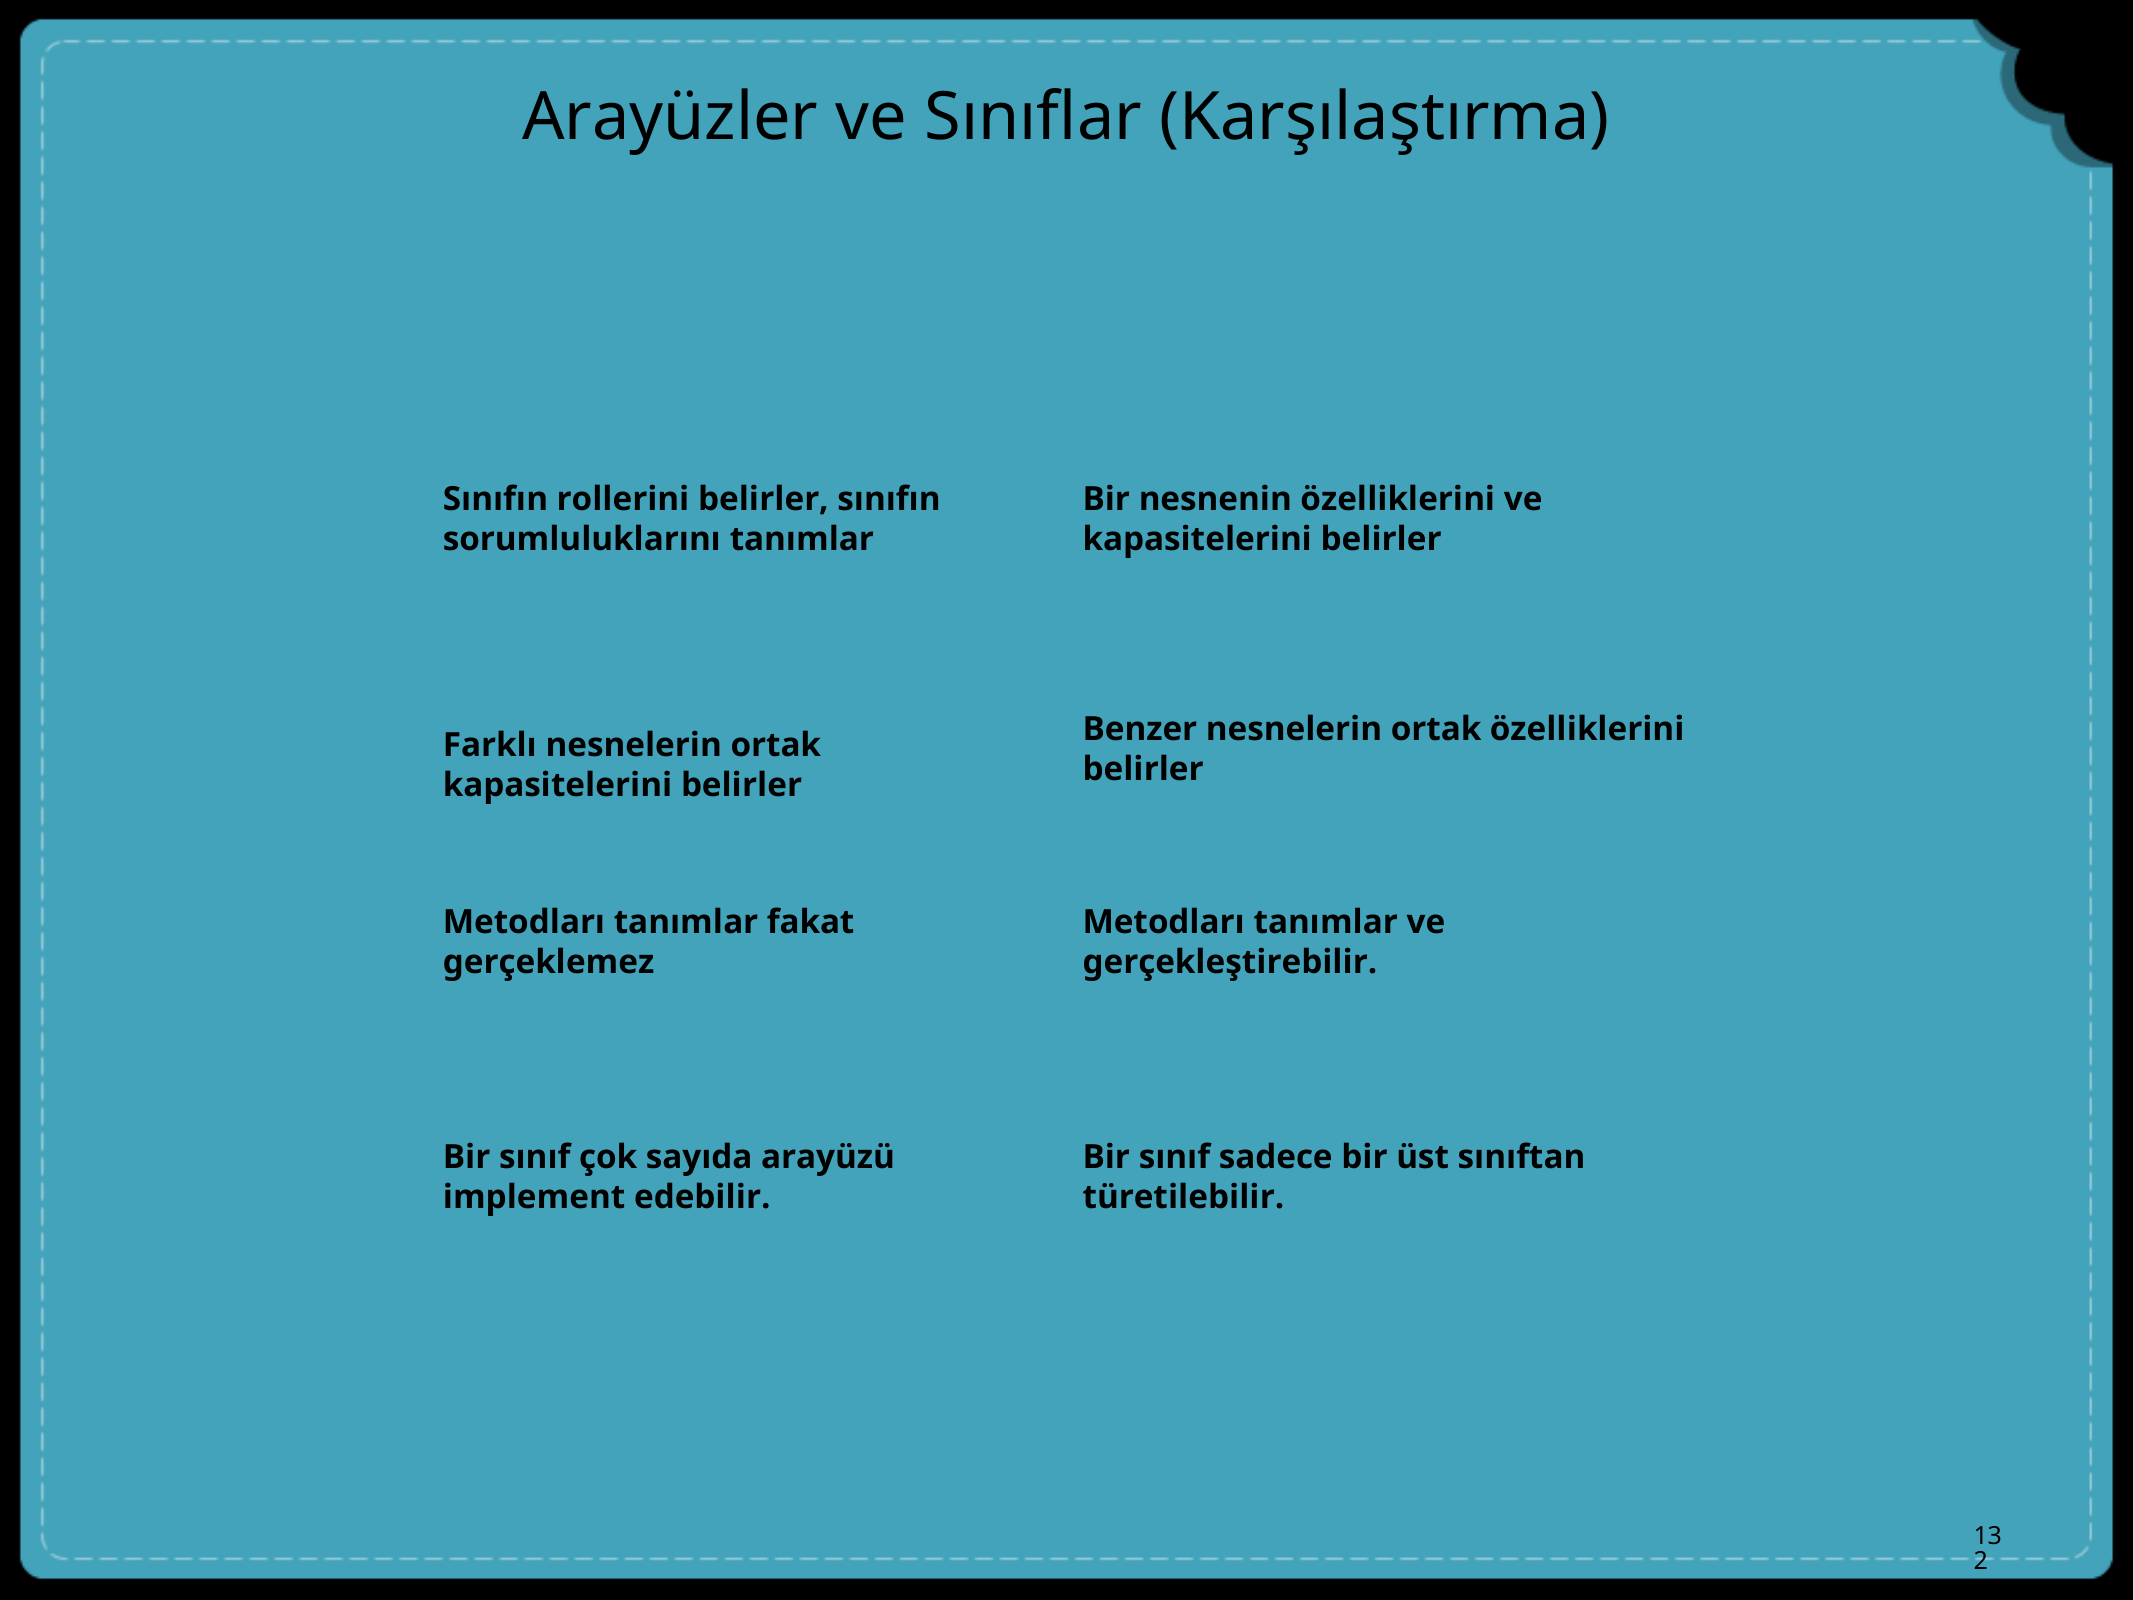

# Arayüzler ve Sınıflar (Karşılaştırma)
Sınıfın rollerini belirler, sınıfın sorumluluklarını tanımlar
Bir nesnenin özelliklerini ve kapasitelerini belirler
Benzer nesnelerin ortak özelliklerini belirler
Farklı nesnelerin ortak kapasitelerini belirler
Metodları tanımlar fakat gerçeklemez
Metodları tanımlar ve gerçekleştirebilir.
Bir sınıf çok sayıda arayüzü implement edebilir.
Bir sınıf sadece bir üst sınıftan türetilebilir.
132